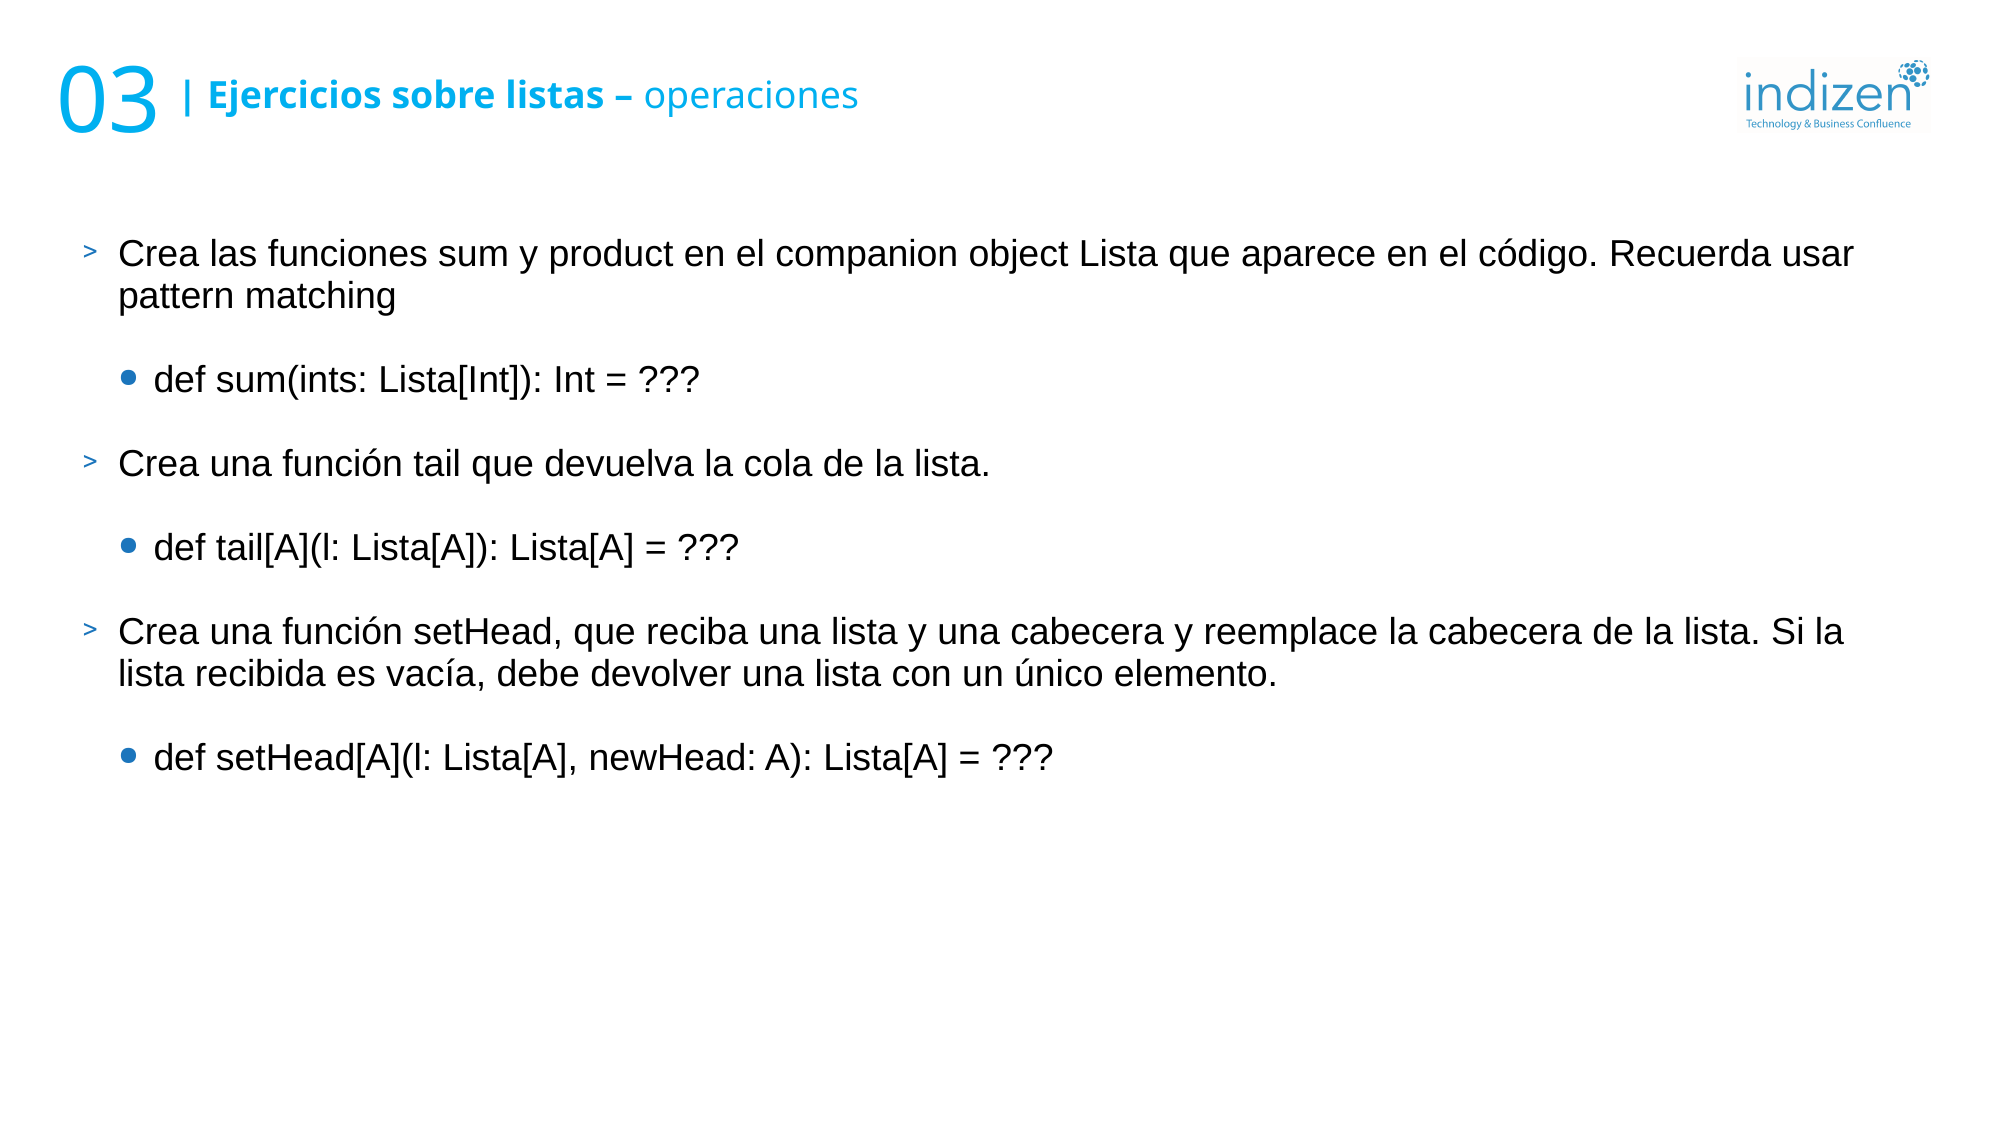

03
| Ejercicios sobre listas – operaciones
Crea las funciones sum y product en el companion object Lista que aparece en el código. Recuerda usar pattern matching
def sum(ints: Lista[Int]): Int = ???
Crea una función tail que devuelva la cola de la lista.
def tail[A](l: Lista[A]): Lista[A] = ???
Crea una función setHead, que reciba una lista y una cabecera y reemplace la cabecera de la lista. Si la lista recibida es vacía, debe devolver una lista con un único elemento.
def setHead[A](l: Lista[A], newHead: A): Lista[A] = ???